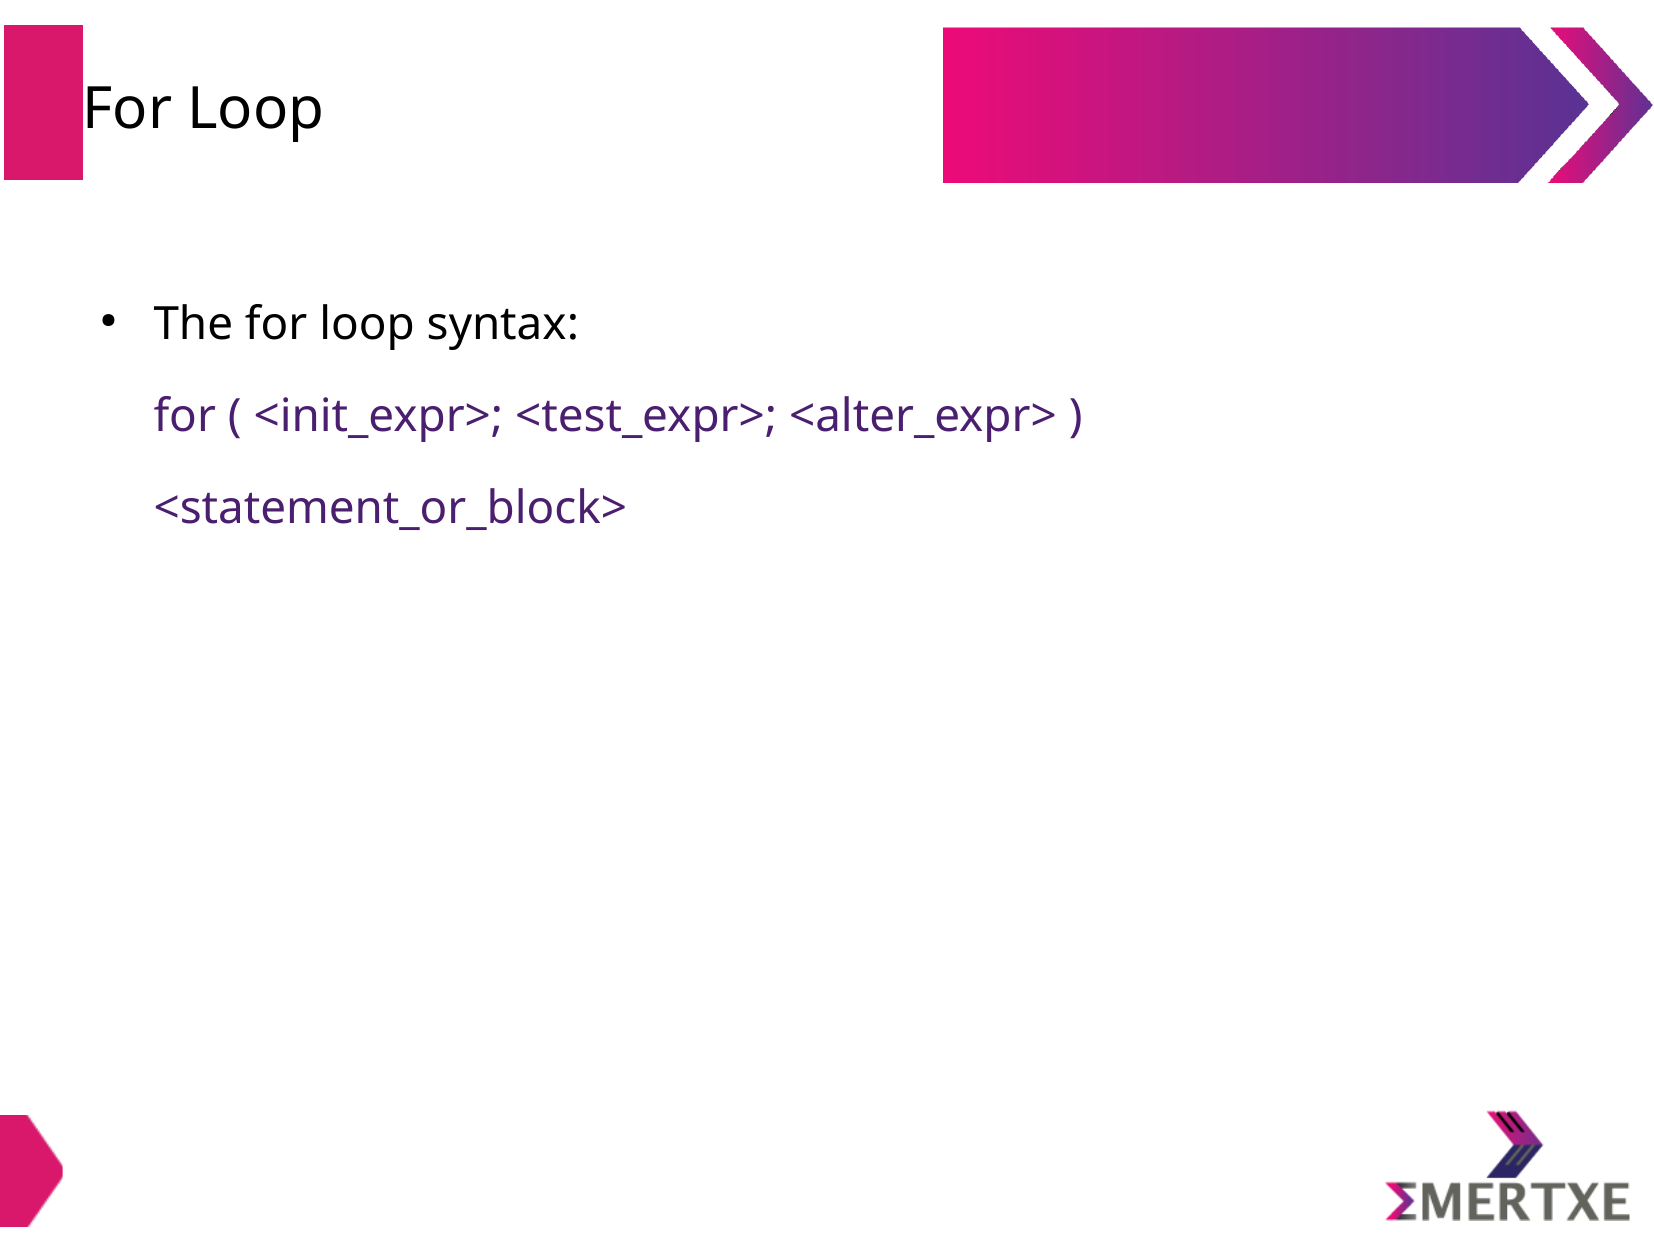

# For Loop
The for loop syntax:
for ( <init_expr>; <test_expr>; <alter_expr> )
<statement_or_block>